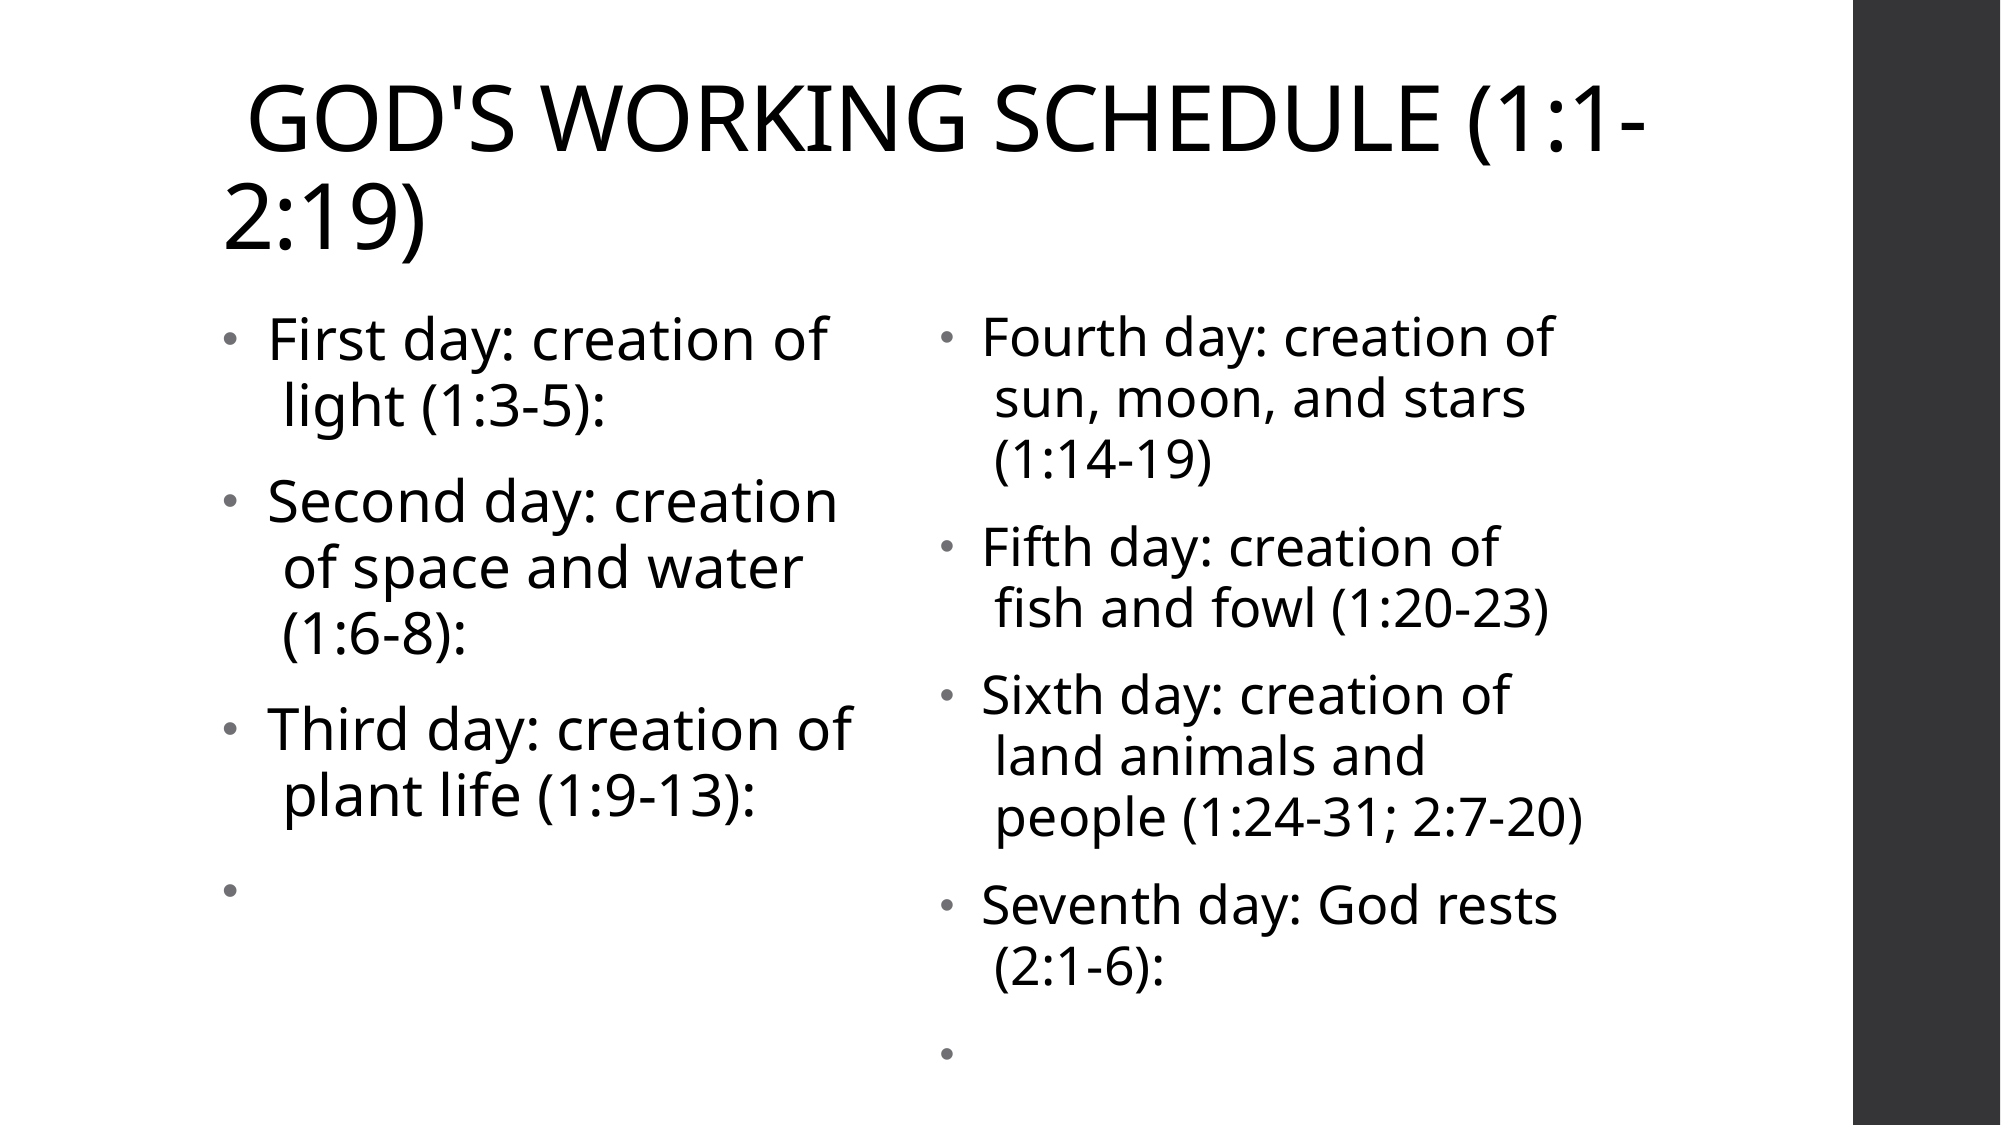

# GOD'S WORKING SCHEDULE (1:1-2:19)
 First day: creation of light (1:3-5):
 Second day: creation of space and water (1:6-8):
 Third day: creation of plant life (1:9-13):
 Fourth day: creation of sun, moon, and stars (1:14-19)
 Fifth day: creation of fish and fowl (1:20-23)
 Sixth day: creation of land animals and people (1:24-31; 2:7-20)
 Seventh day: God rests (2:1-6):